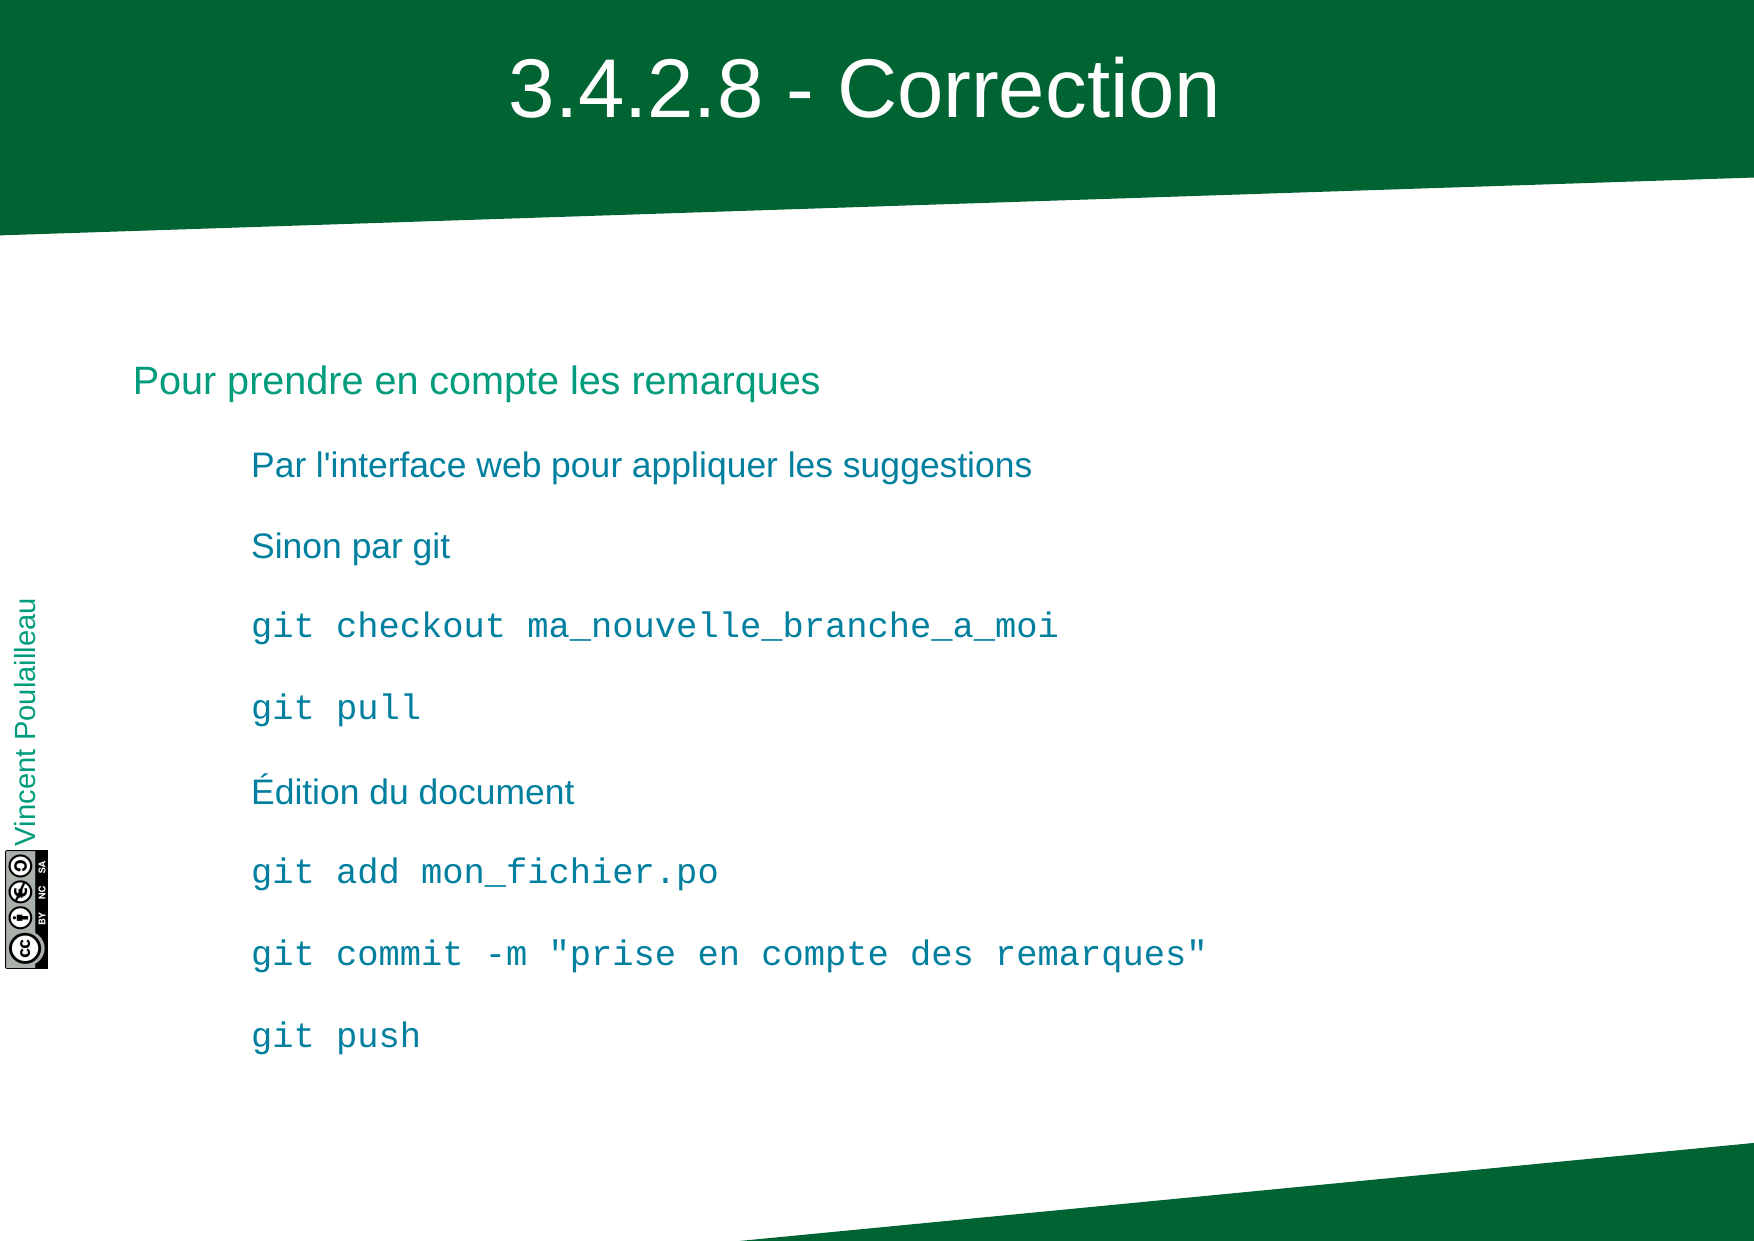

3.4.2.8 - Correction
Pour prendre en compte les remarques
Par l'interface web pour appliquer les suggestions
Sinon par git
git checkout ma_nouvelle_branche_a_moi
git pull
Édition du document
git add mon_fichier.po
git commit -m "prise en compte des remarques"
git push
© 2019 Vincent Poulailleau